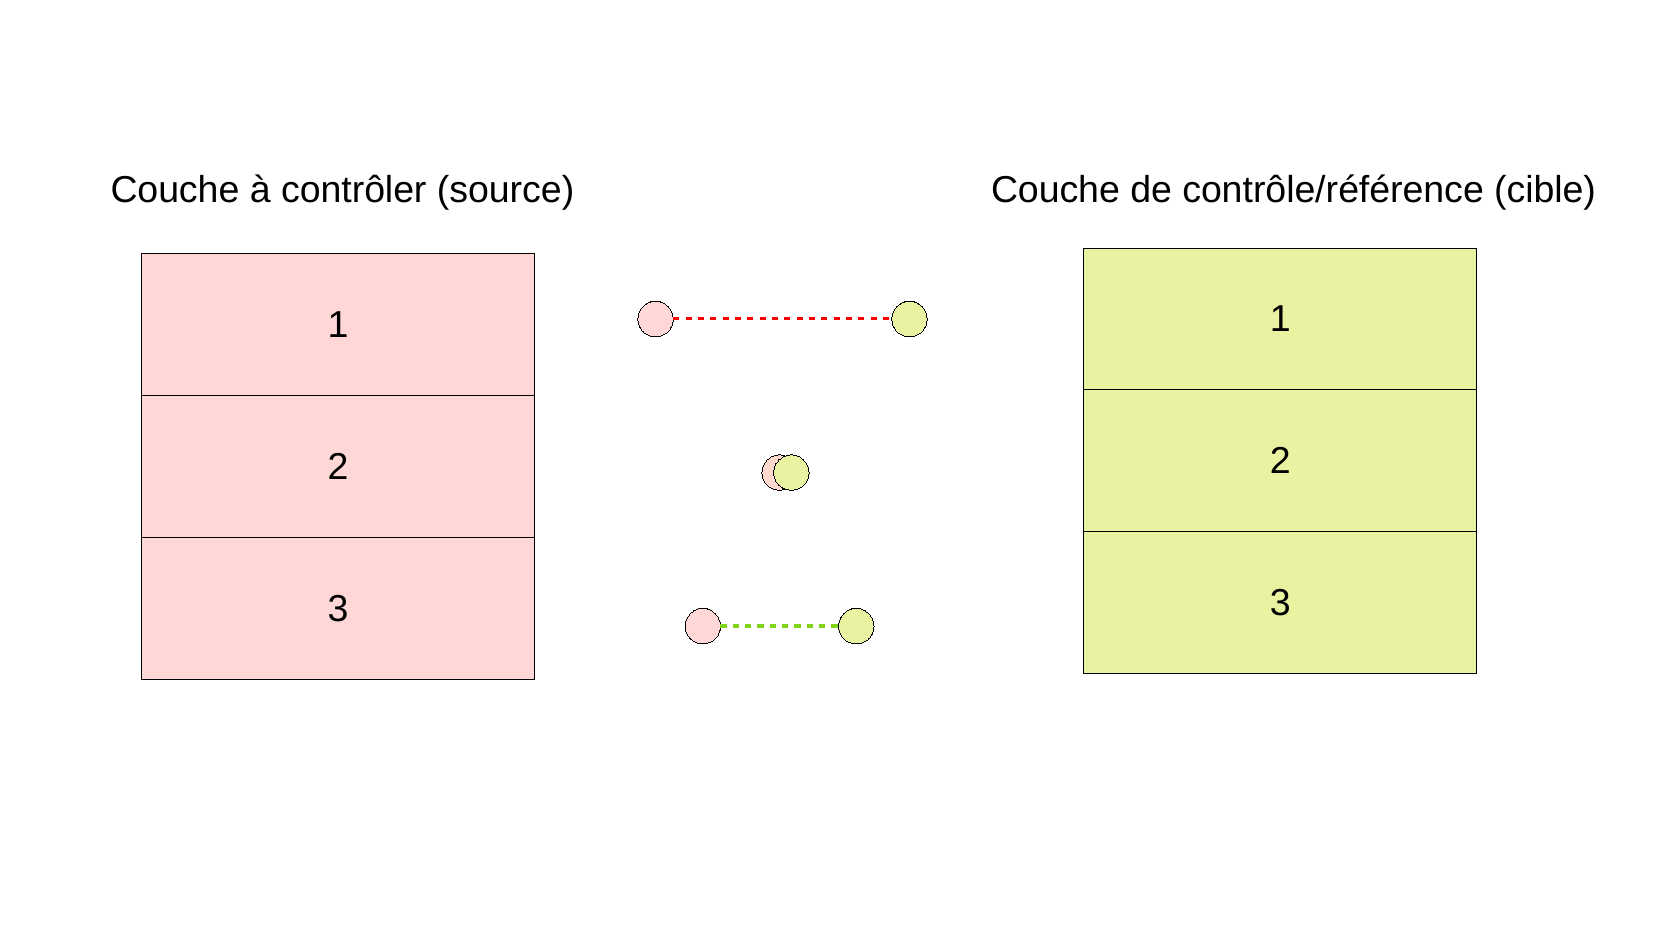

Couche à contrôler (source)
Couche de contrôle/référence (cible)
1
1
2
2
3
3